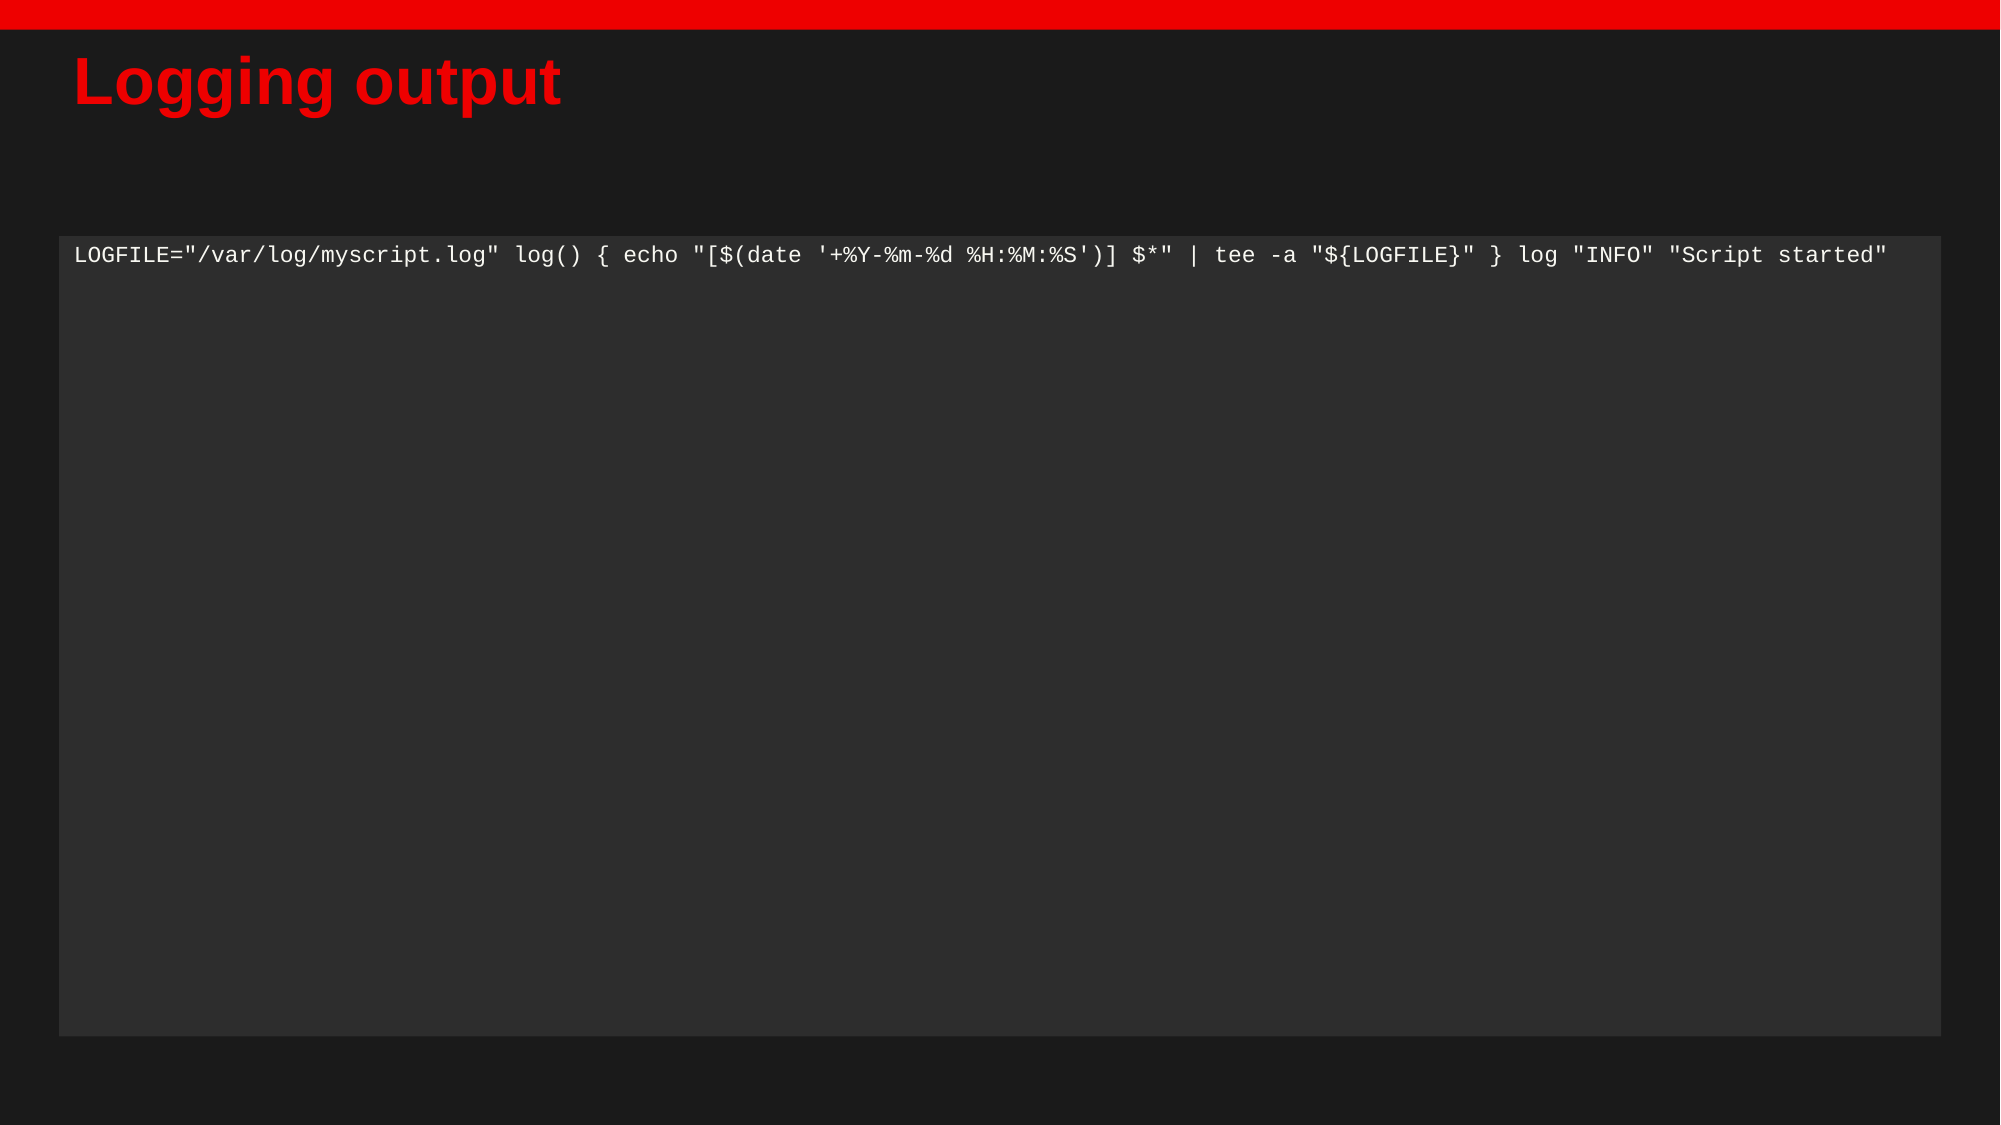

Logging output
LOGFILE="/var/log/myscript.log" log() { echo "[$(date '+%Y-%m-%d %H:%M:%S')] $*" | tee -a "${LOGFILE}" } log "INFO" "Script started"